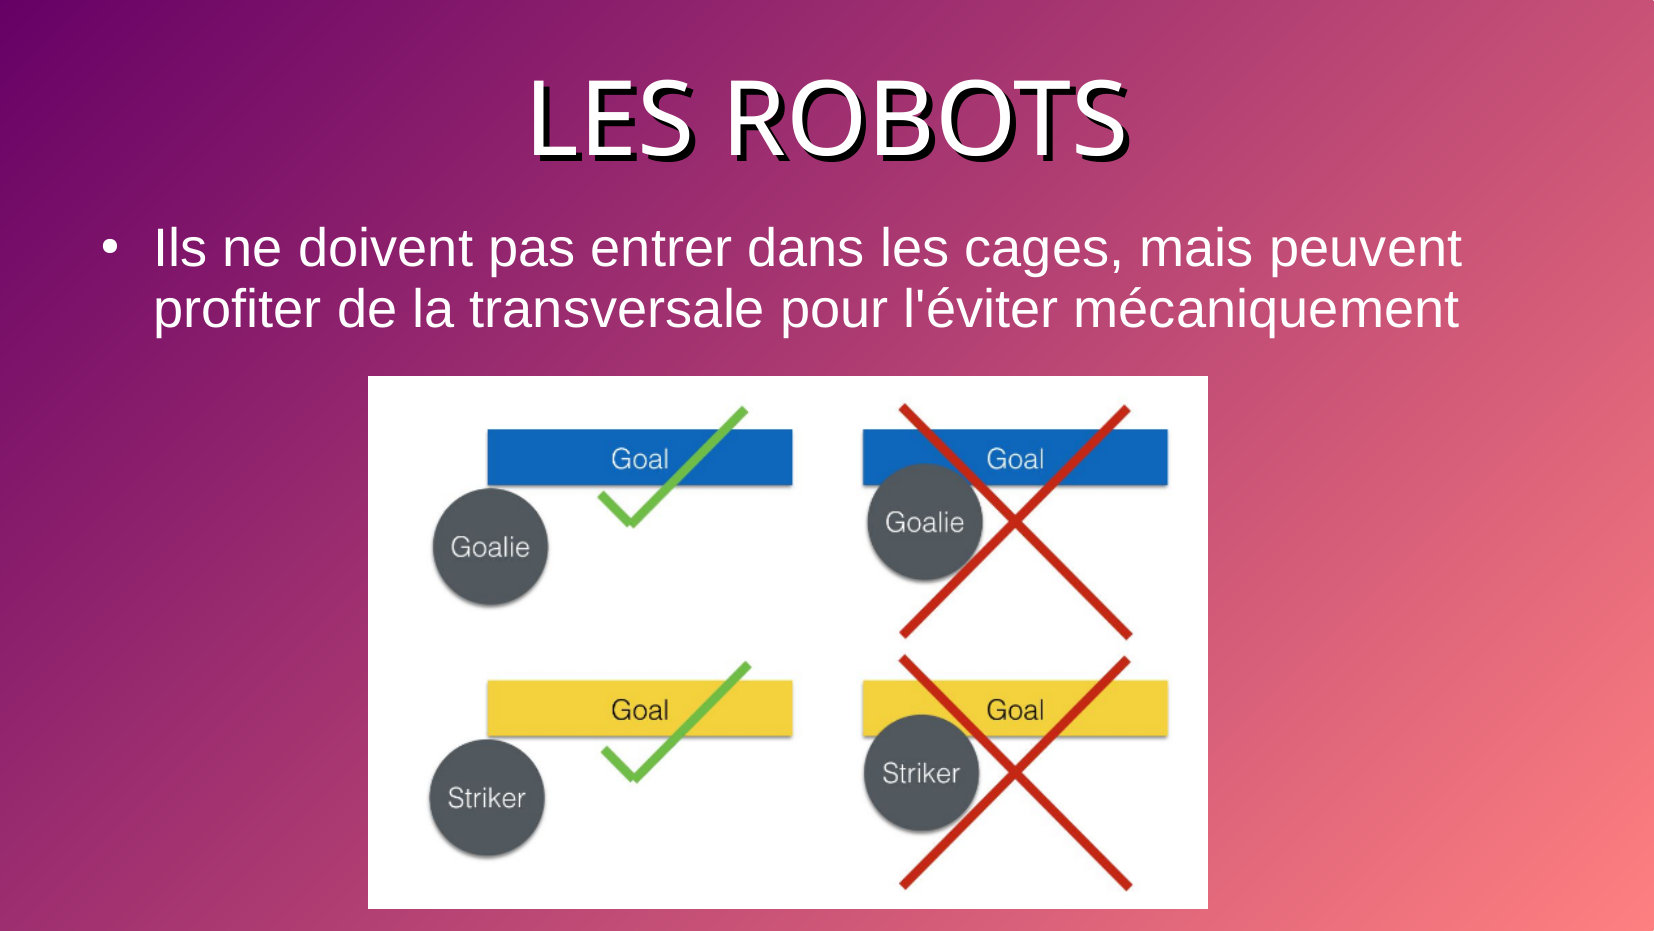

# LES ROBOTS
Ils ne doivent pas entrer dans les cages, mais peuvent profiter de la transversale pour l'éviter mécaniquement